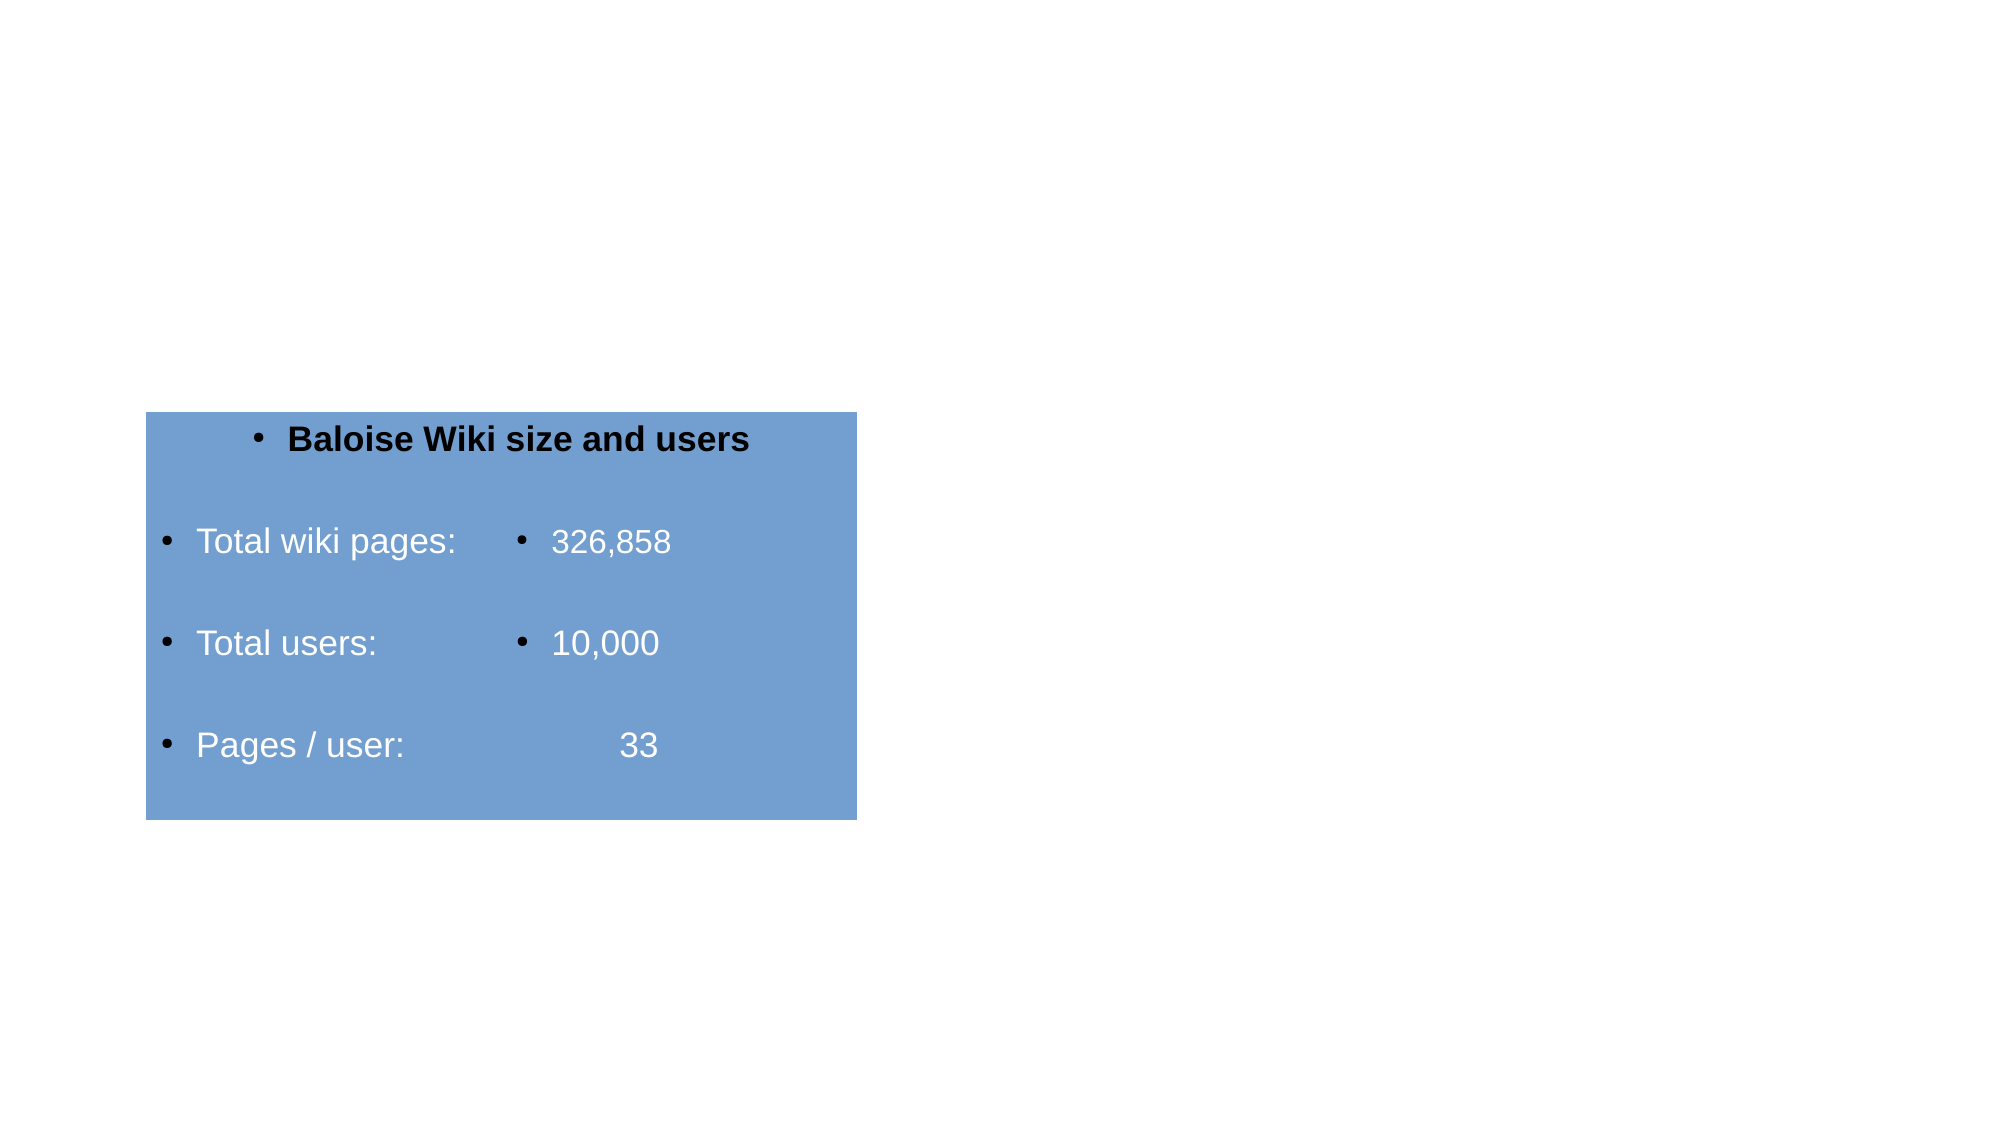

wi·​ki·​wi·​ki | \ ¦wēkē¦wēkē \
Definition of wikiwiki
Hawaii
: quickly, fast
| Baloise Wiki size and users | |
| --- | --- |
| Total wiki pages: | 326,858 |
| Total users: | 10,000 |
| Pages / user: 33 | |